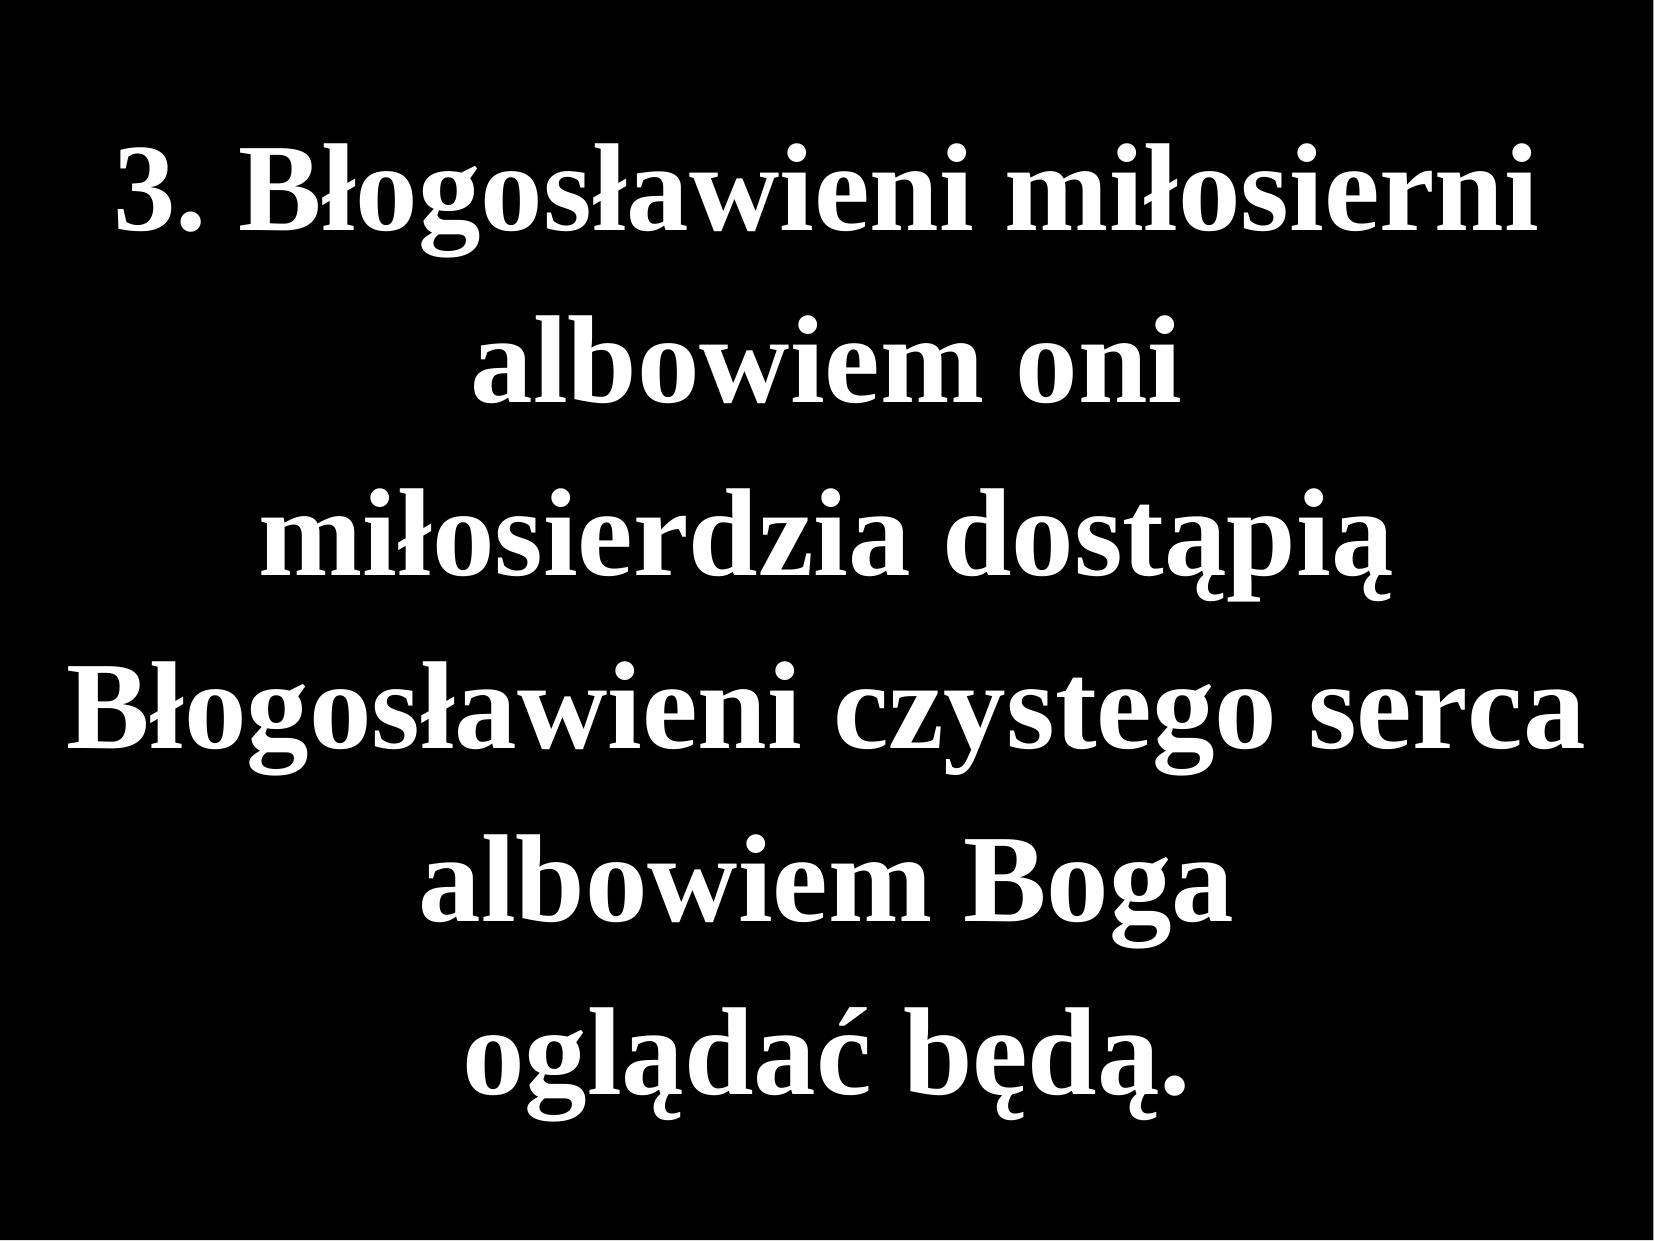

# 3. Błogosławieni miłosierni ppp albowiem oni ppp miłosierdzia dostąpią ppp Błogosławieni czystego serca ppp albowiem Boga ppp oglądać będą.